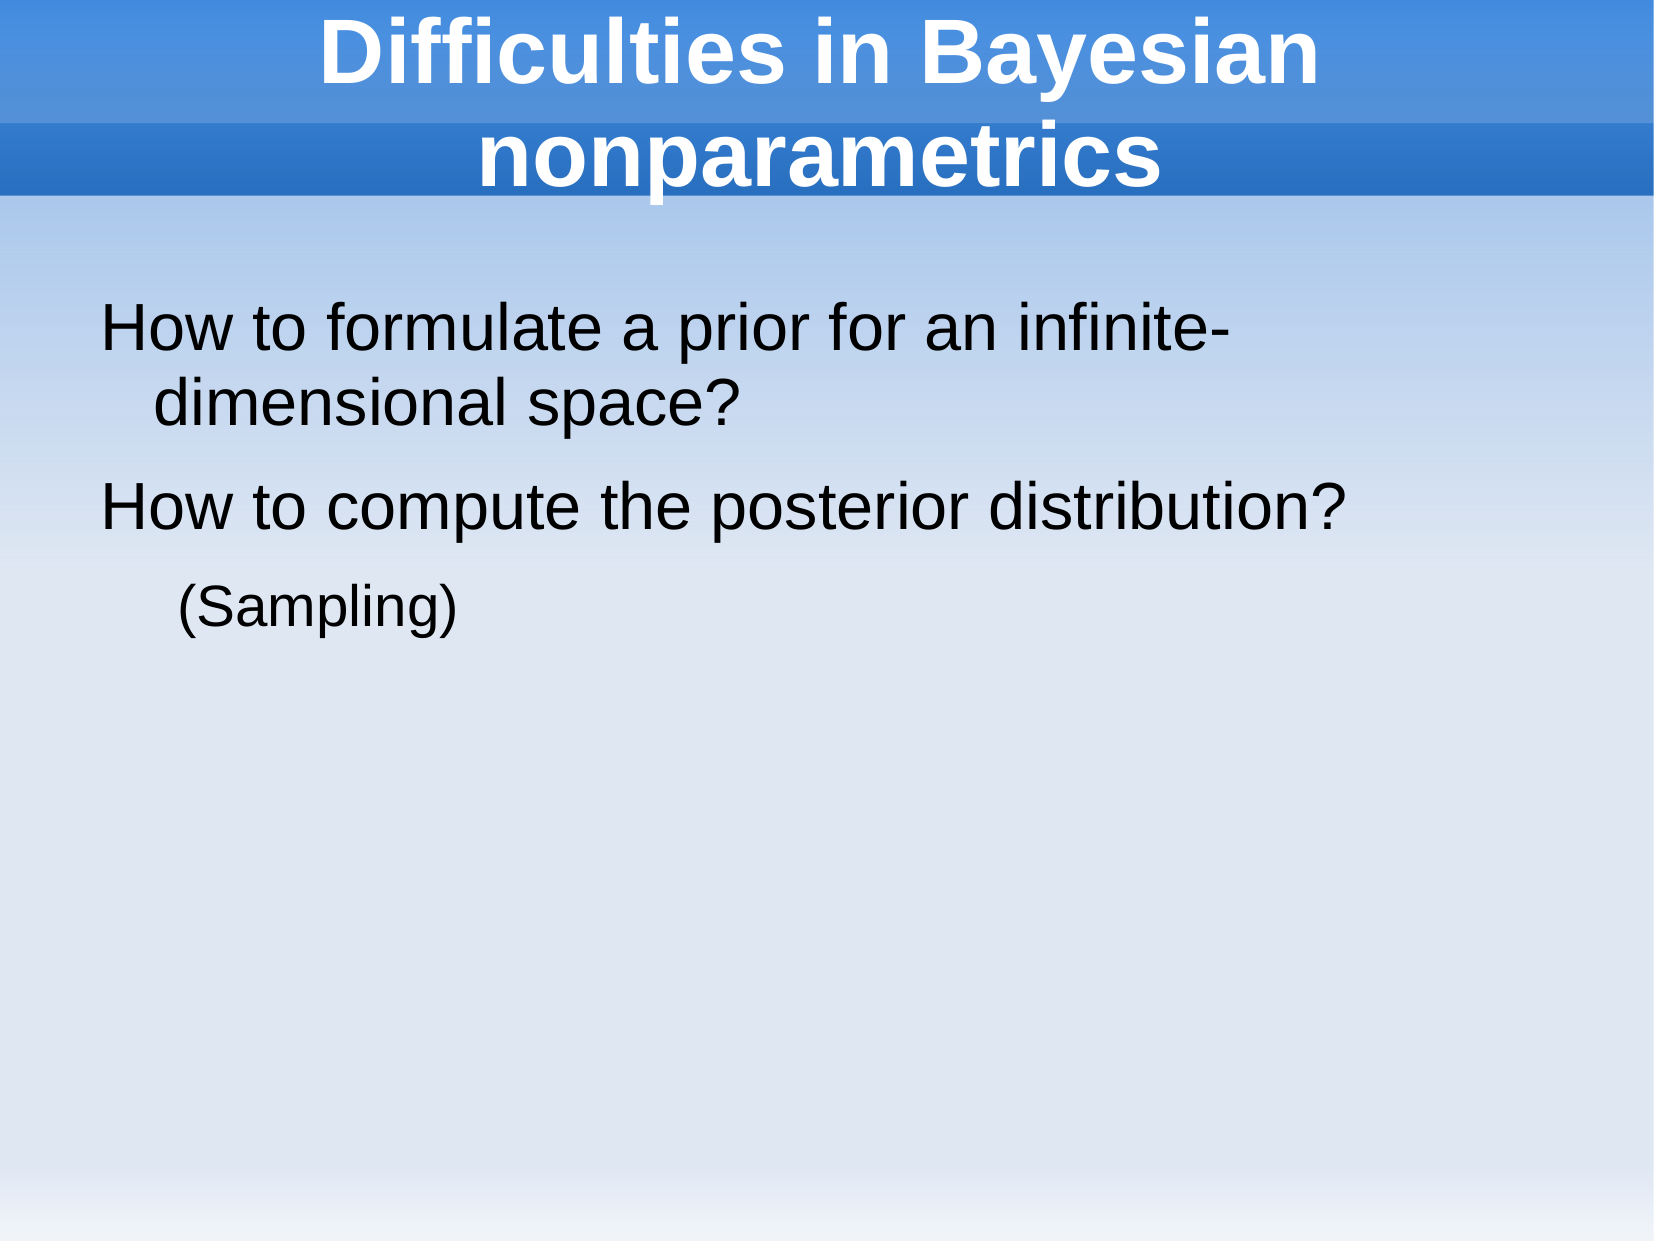

# Difficulties in Bayesian nonparametrics
How to formulate a prior for an infinite-dimensional space?
How to compute the posterior distribution?
(Sampling)